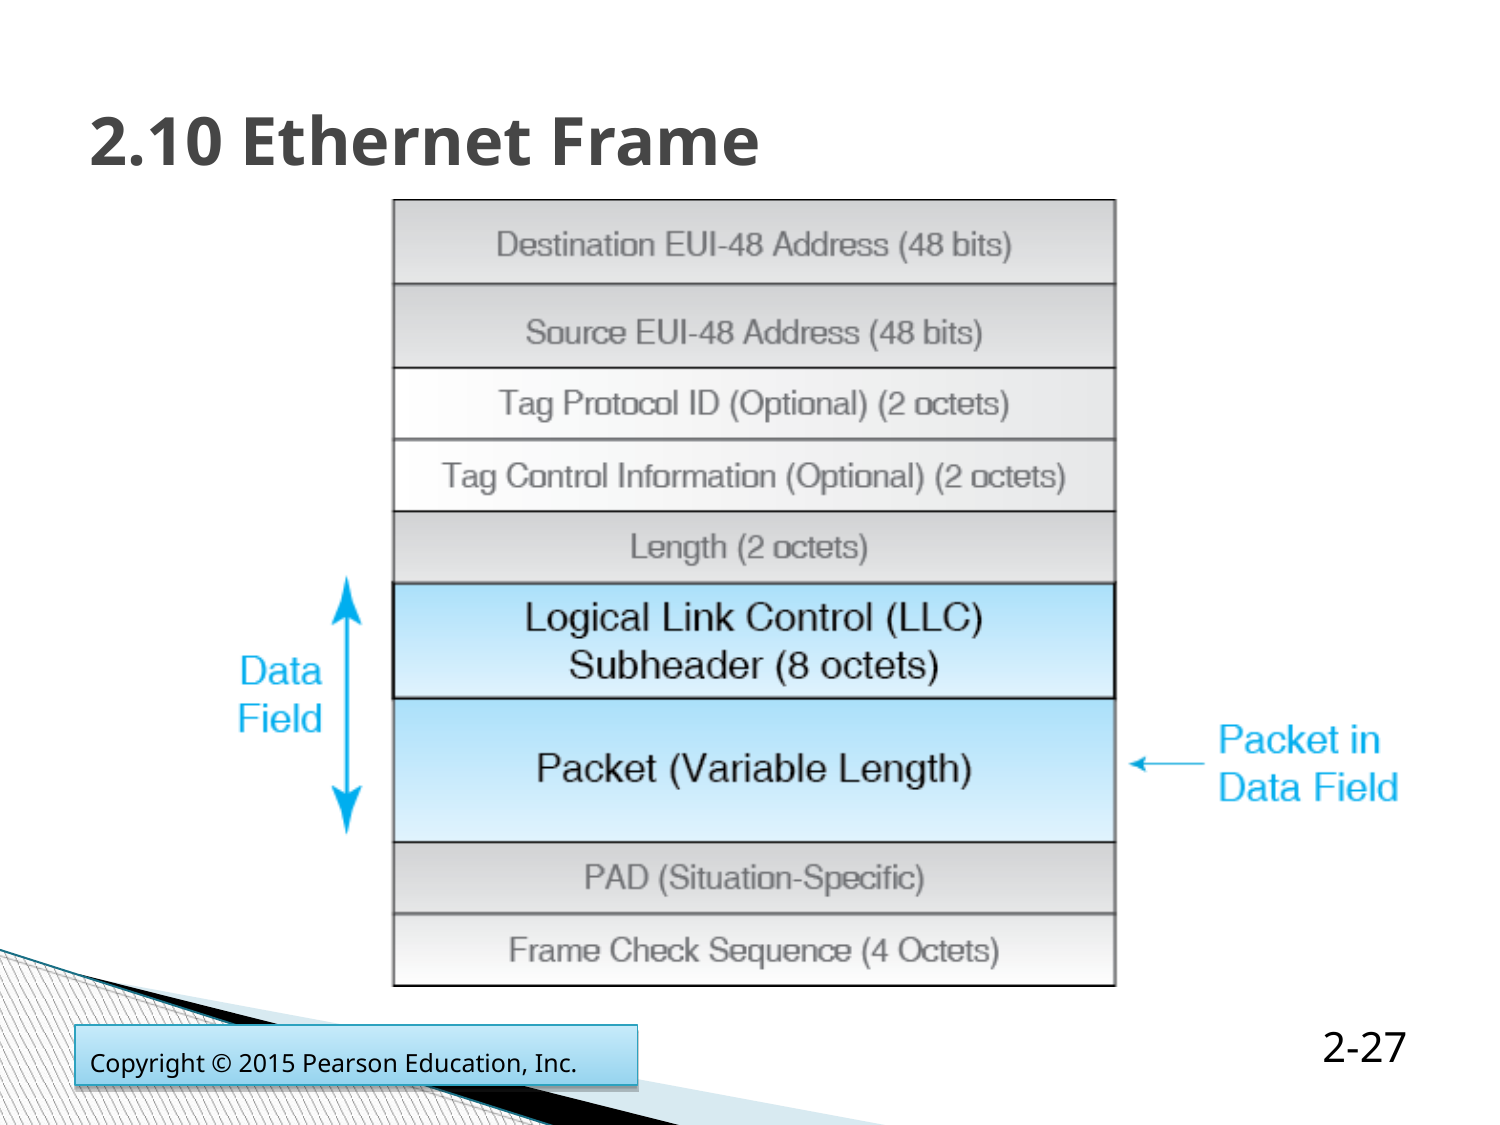

# 2.10 Ethernet Frame
Copyright © 2015 Pearson Education, Inc.